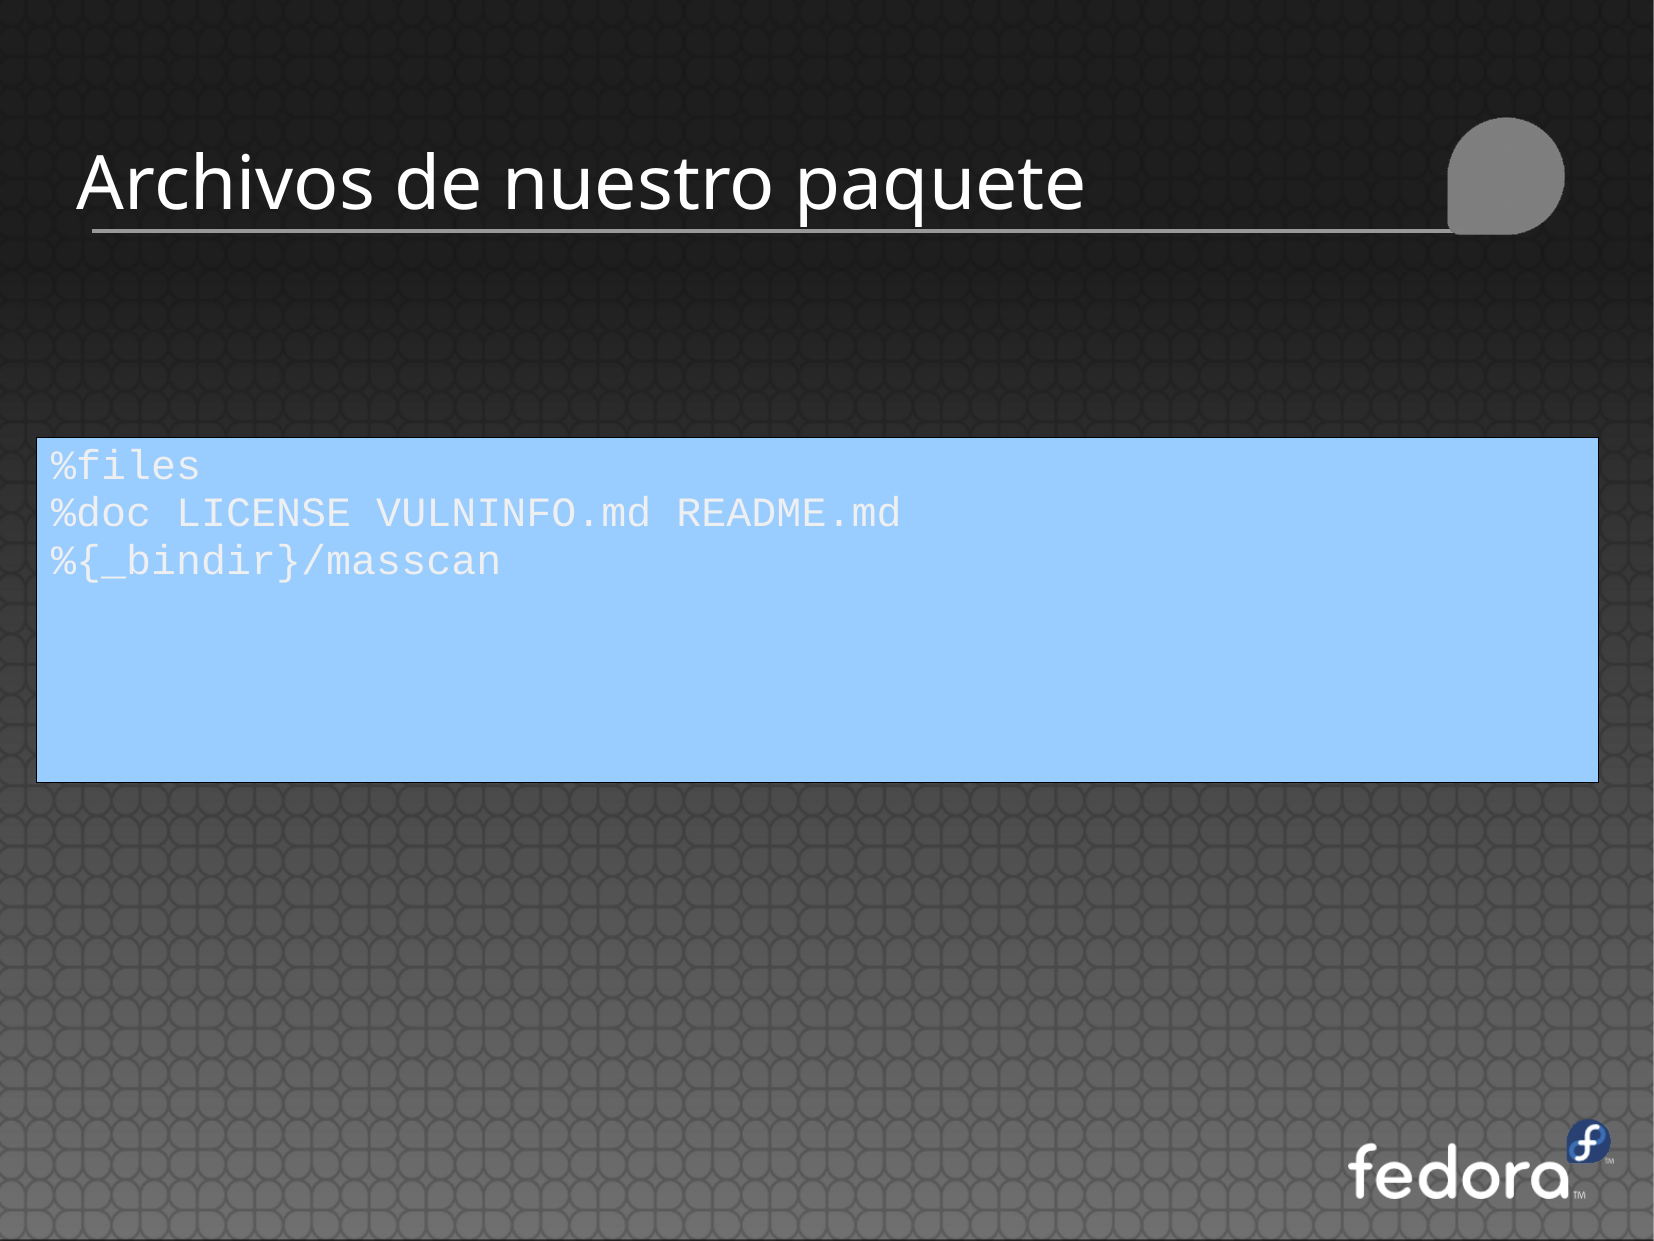

# Archivos de nuestro paquete
%files
%doc LICENSE VULNINFO.md README.md
%{_bindir}/masscan